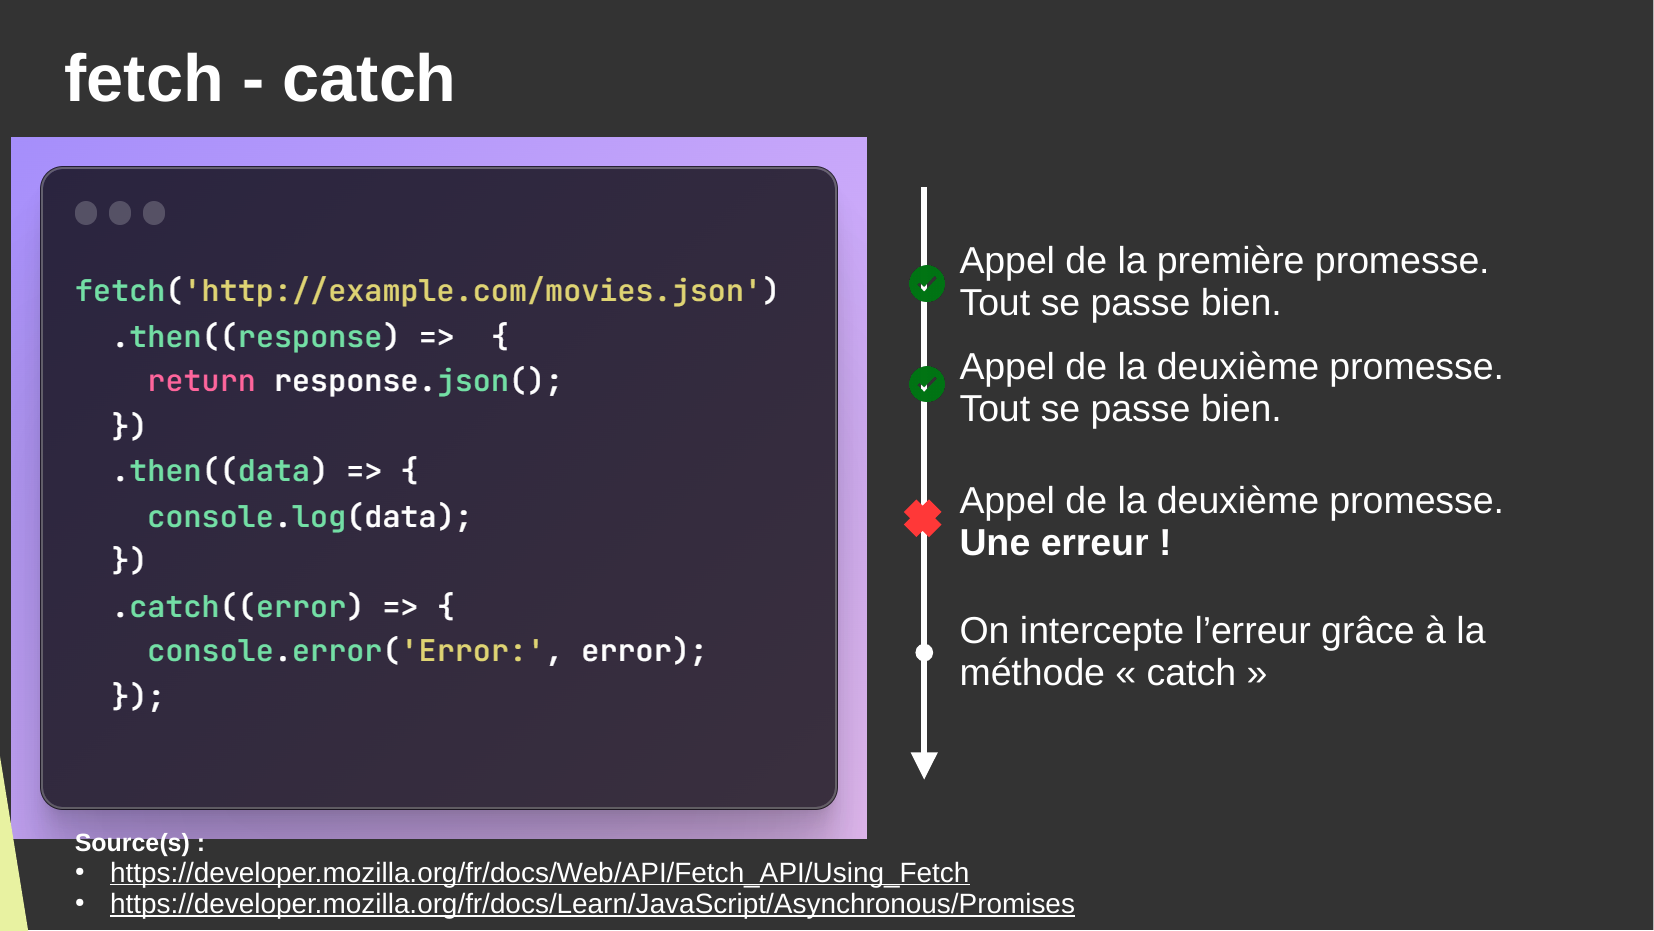

# fetch - catch
Appel de la première promesse.
Tout se passe bien.
Appel de la deuxième promesse.
Tout se passe bien.
Appel de la deuxième promesse.
Une erreur !
On intercepte l’erreur grâce à la méthode « catch »
Source(s) :
https://developer.mozilla.org/fr/docs/Web/API/Fetch_API/Using_Fetch
https://developer.mozilla.org/fr/docs/Learn/JavaScript/Asynchronous/Promises